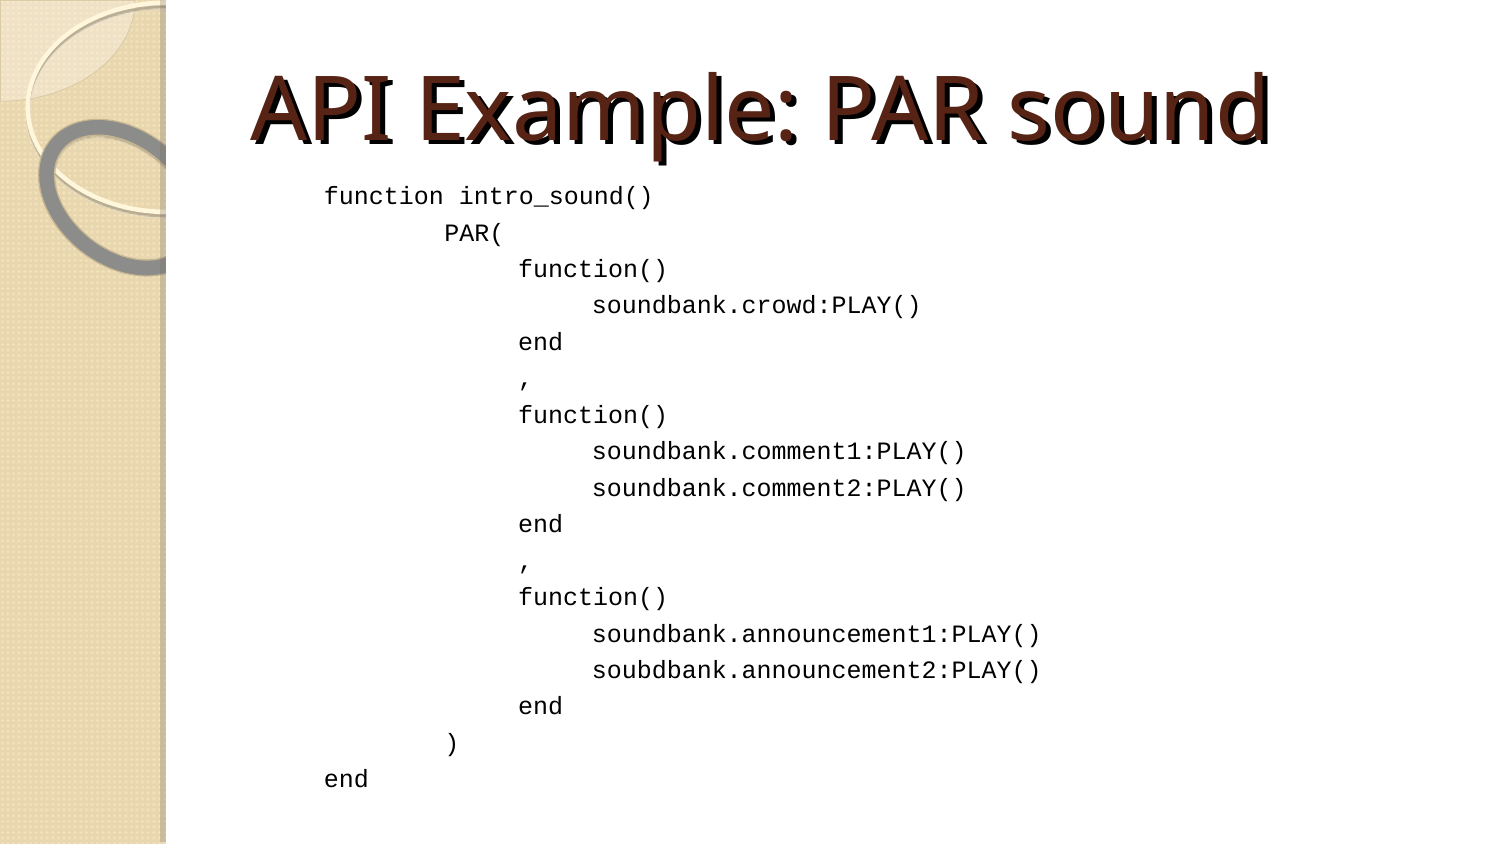

# API Example: PAR sound
function intro_sound()
	PAR(
		function()
			soundbank.crowd:PLAY()
		end
		,
		function()
			soundbank.comment1:PLAY()
			soundbank.comment2:PLAY()
		end
		,
		function()
			soundbank.announcement1:PLAY()
			soubdbank.announcement2:PLAY()
		end
	)
end